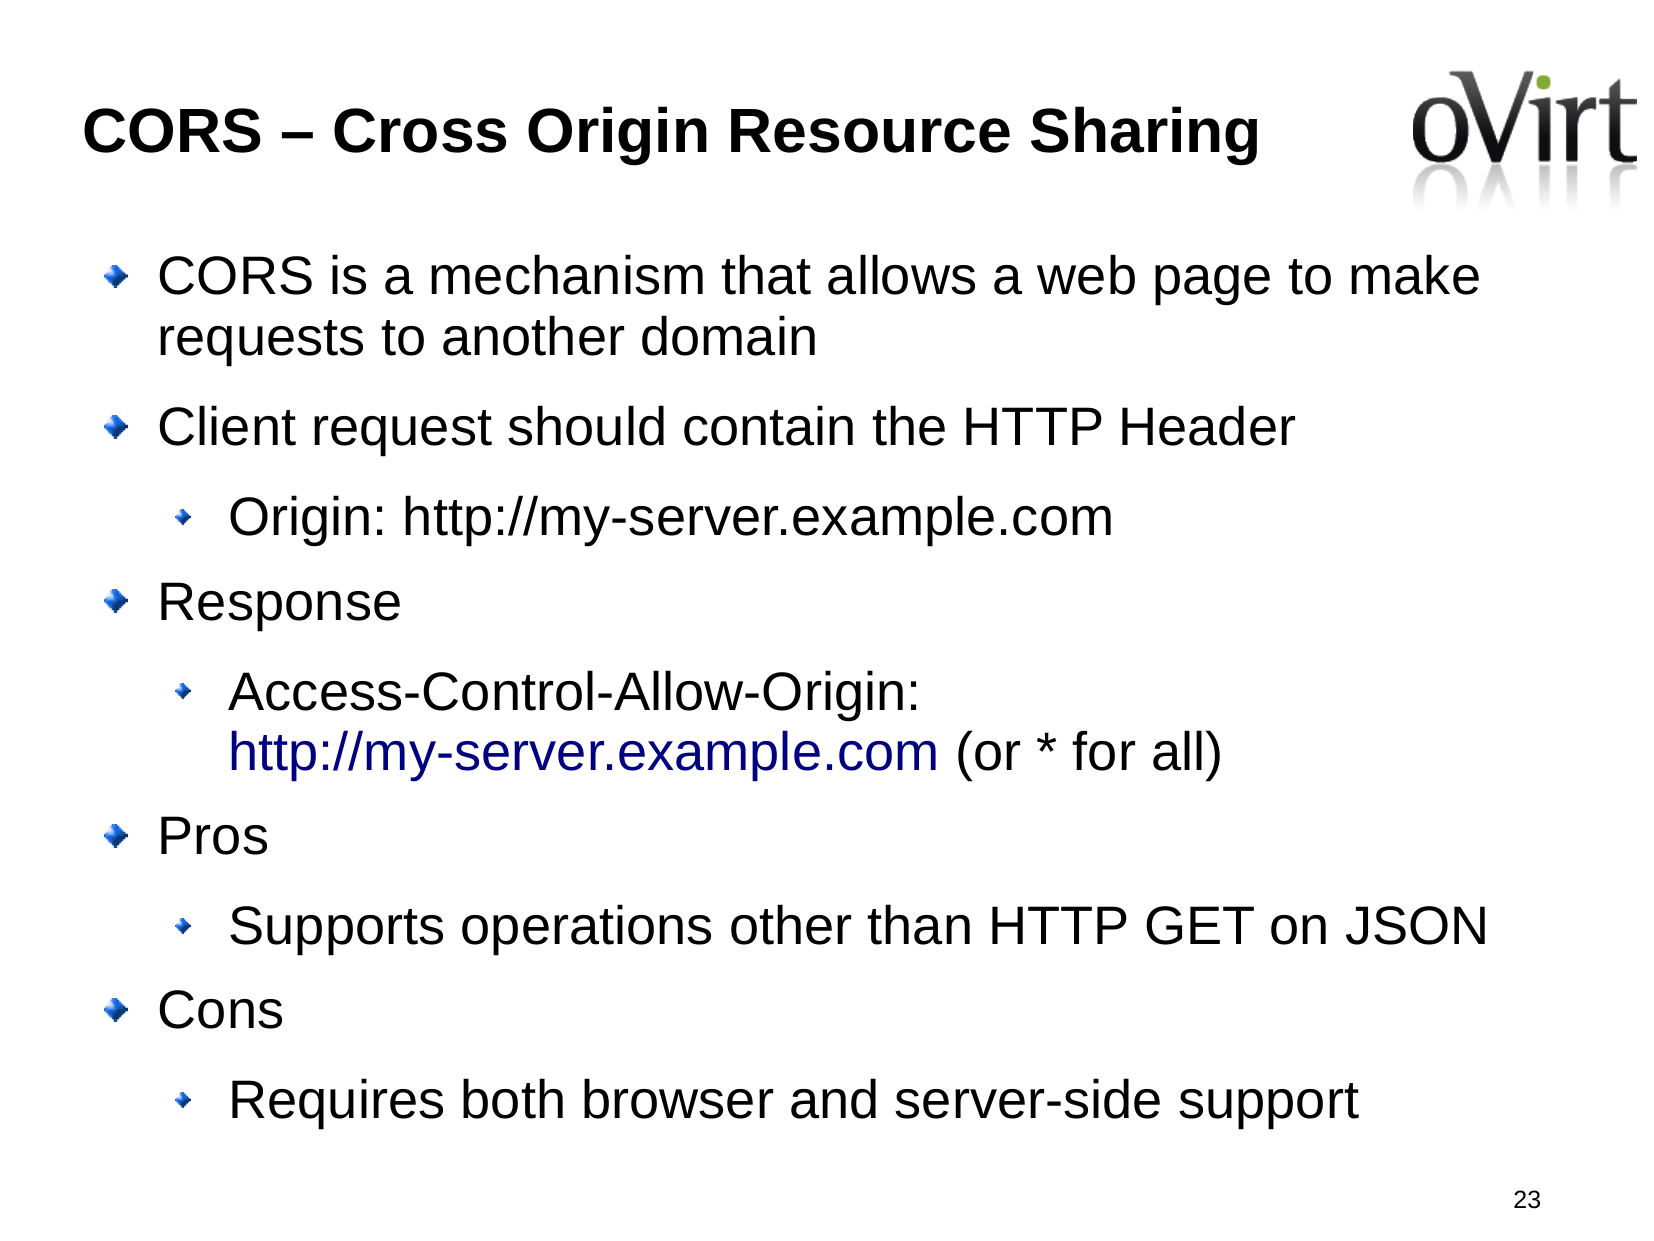

# CORS – Cross Origin Resource Sharing
CORS is a mechanism that allows a web page to make requests to another domain
Client request should contain the HTTP Header
Origin: http://my-server.example.com
Response
Access-Control-Allow-Origin: http://my-server.example.com (or * for all)
Pros
Supports operations other than HTTP GET on JSON
Cons
Requires both browser and server-side support